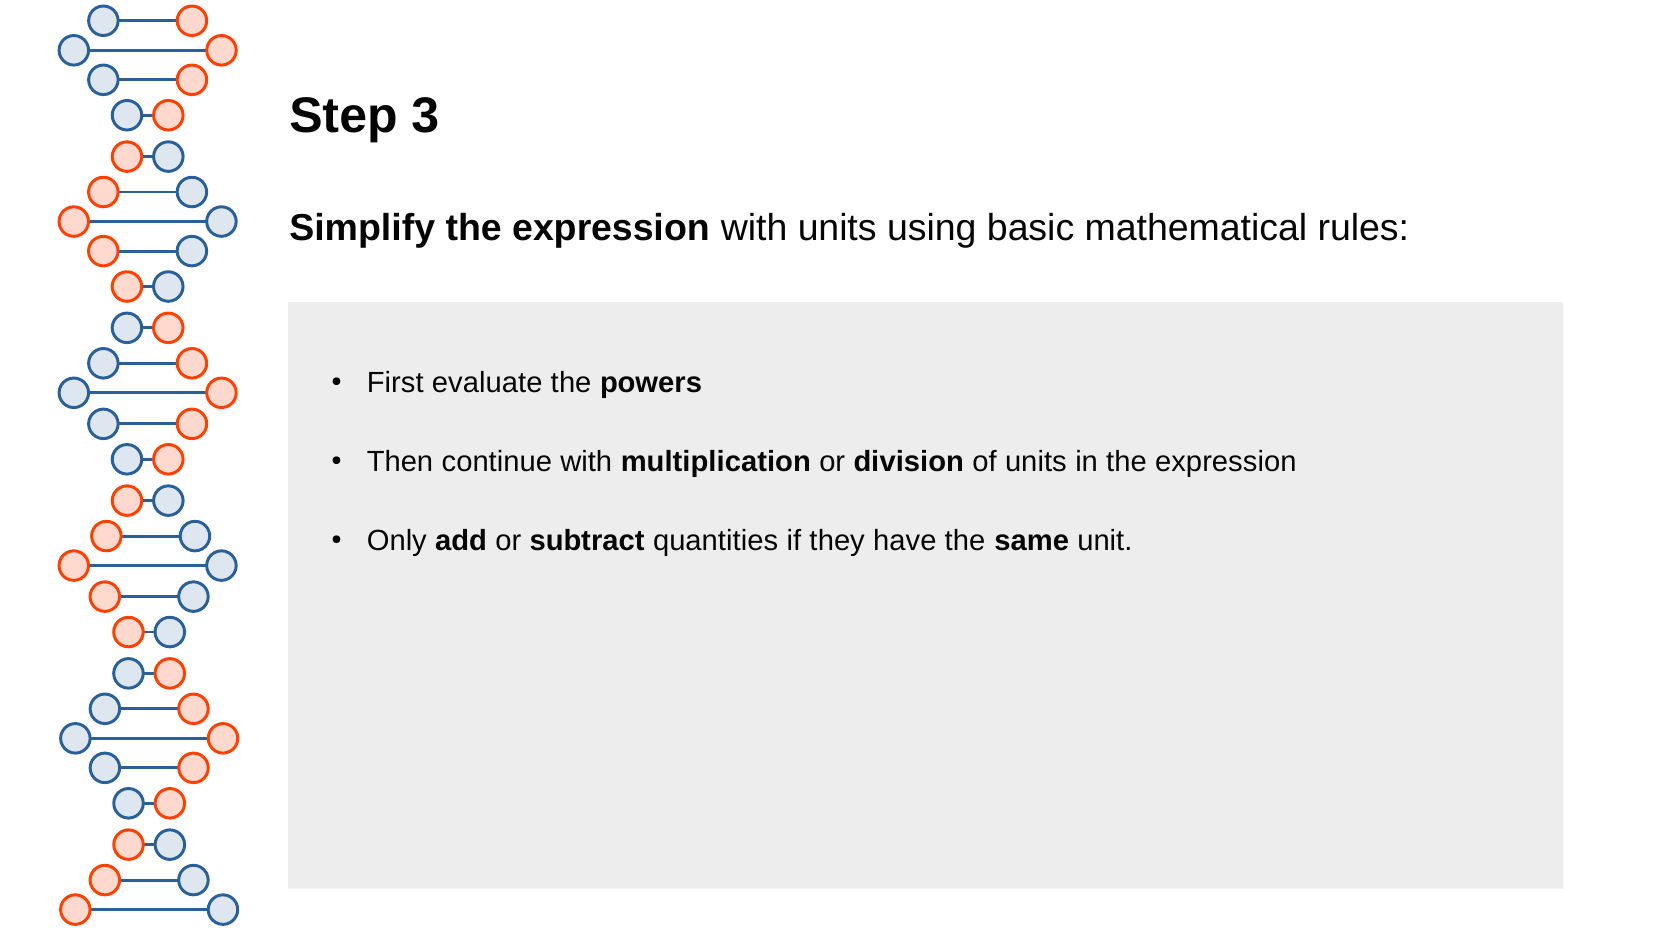

# Step 3
Simplify the expression with units using basic mathematical rules:
First evaluate the powers
Then continue with multiplication or division of units in the expression
Only add or subtract quantities if they have the same unit.